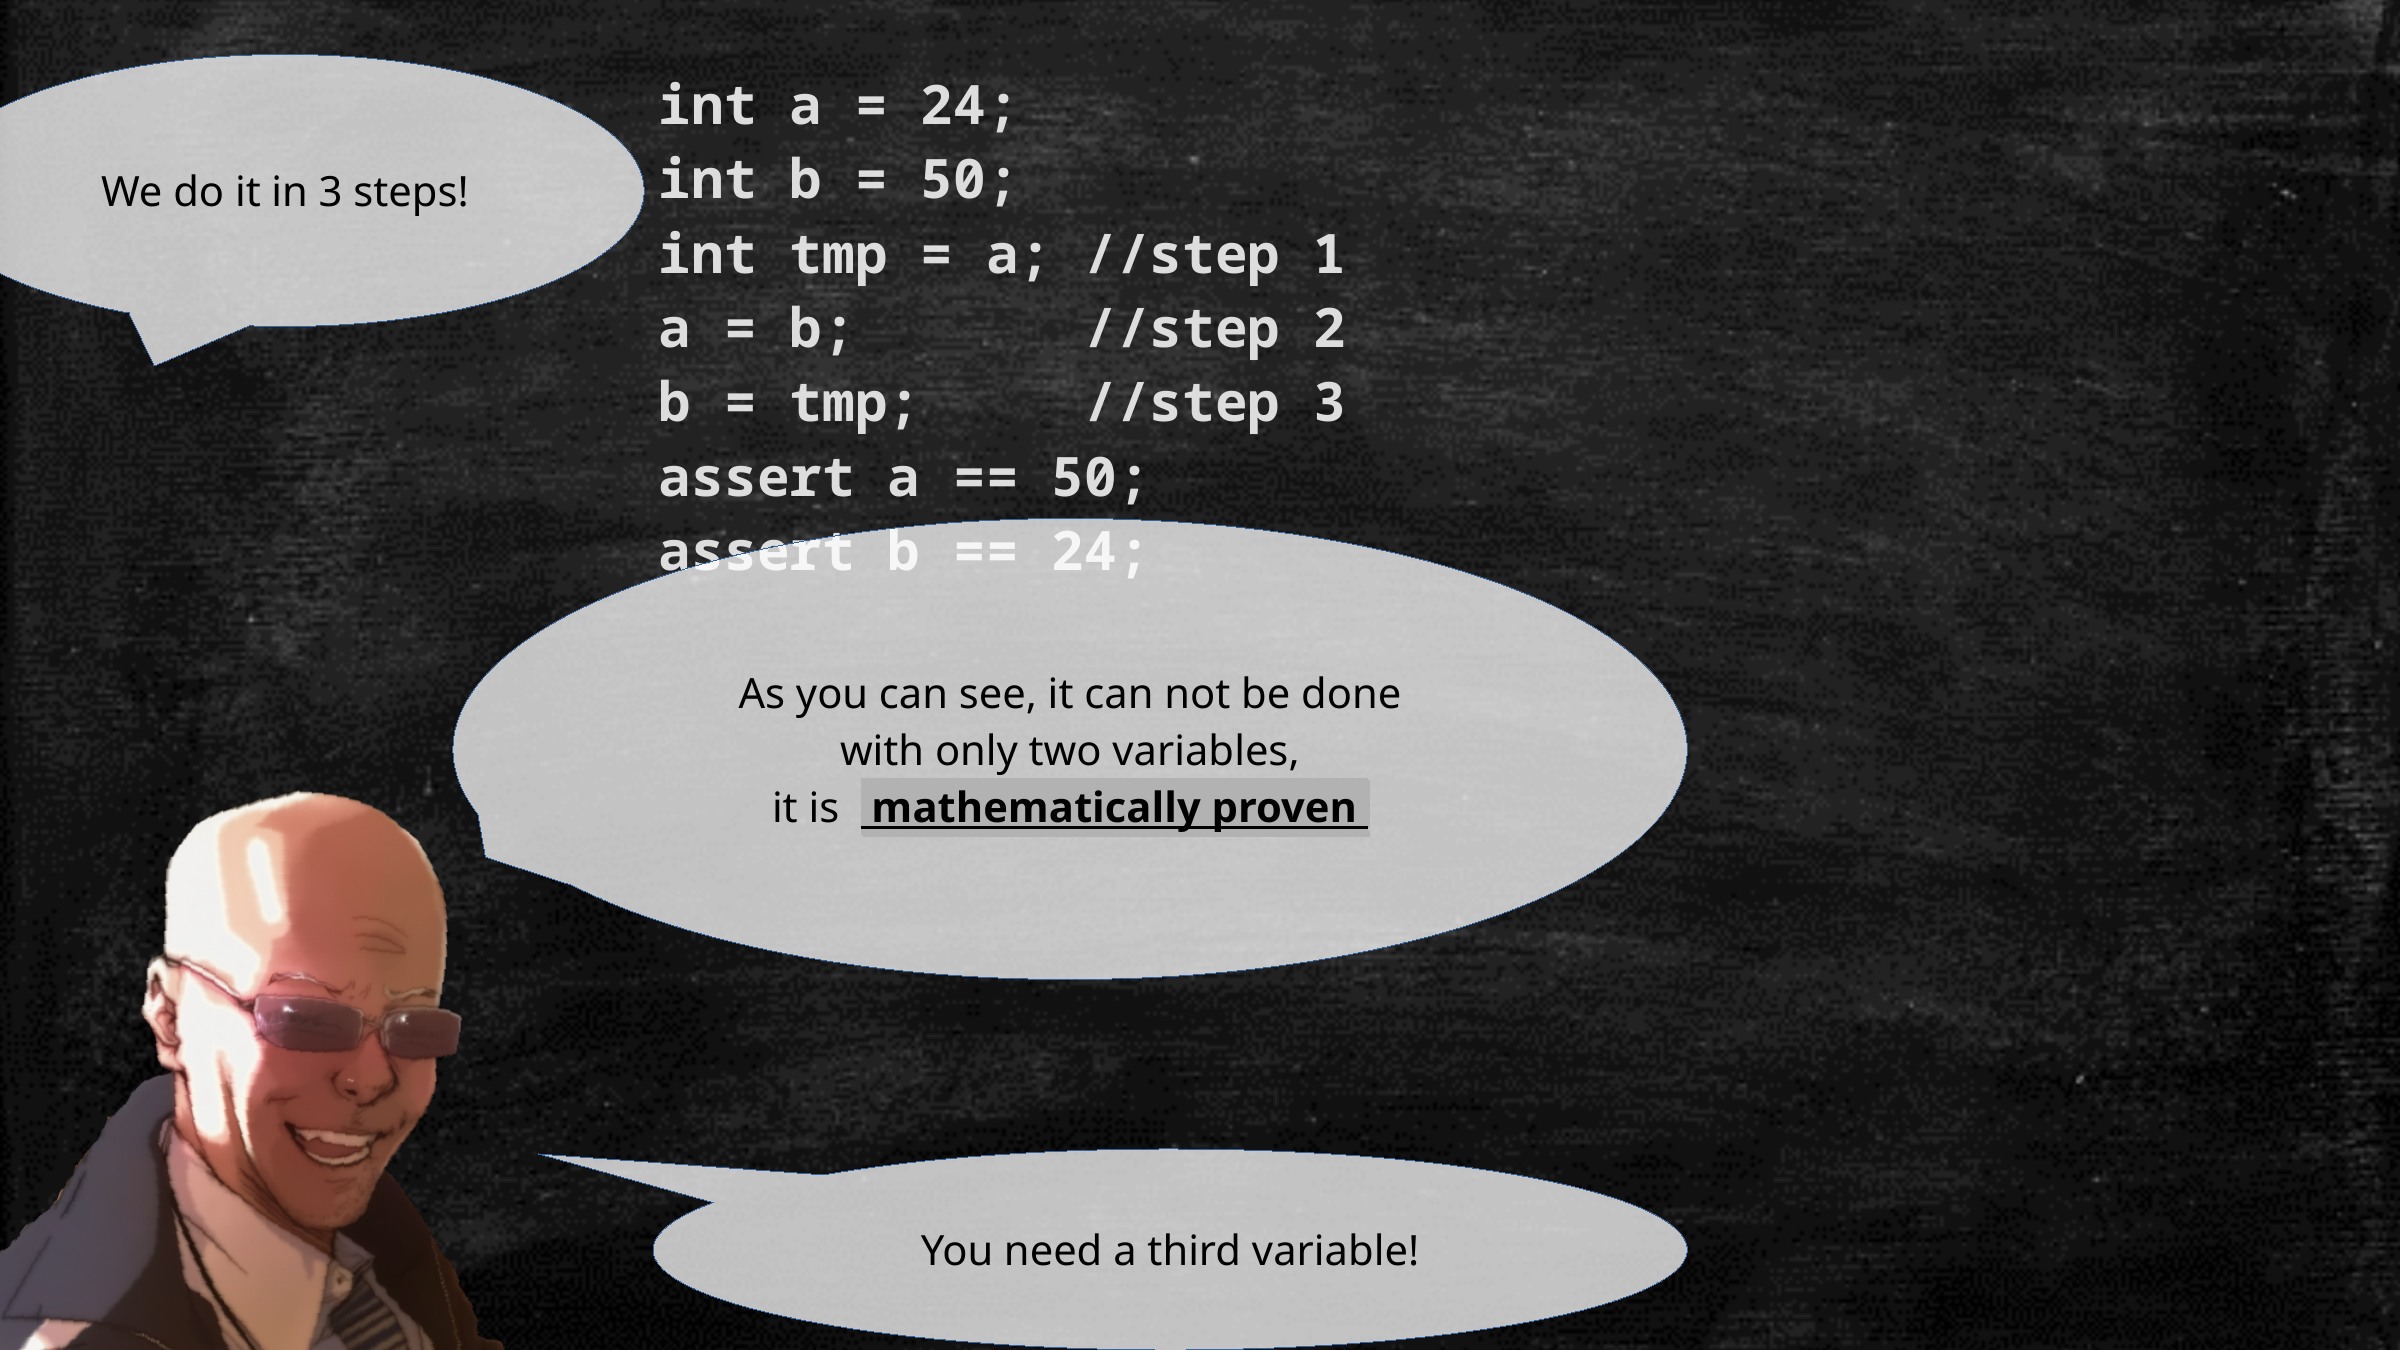

We do it in 3 steps!
int a = 24;
int b = 50;
int tmp = a; //step 1
a = b; //step 2
b = tmp; //step 3
assert a == 50;
assert b == 24;
As you can see, it can not be done
with only two variables,
it is mathematically proven
You need a third variable!